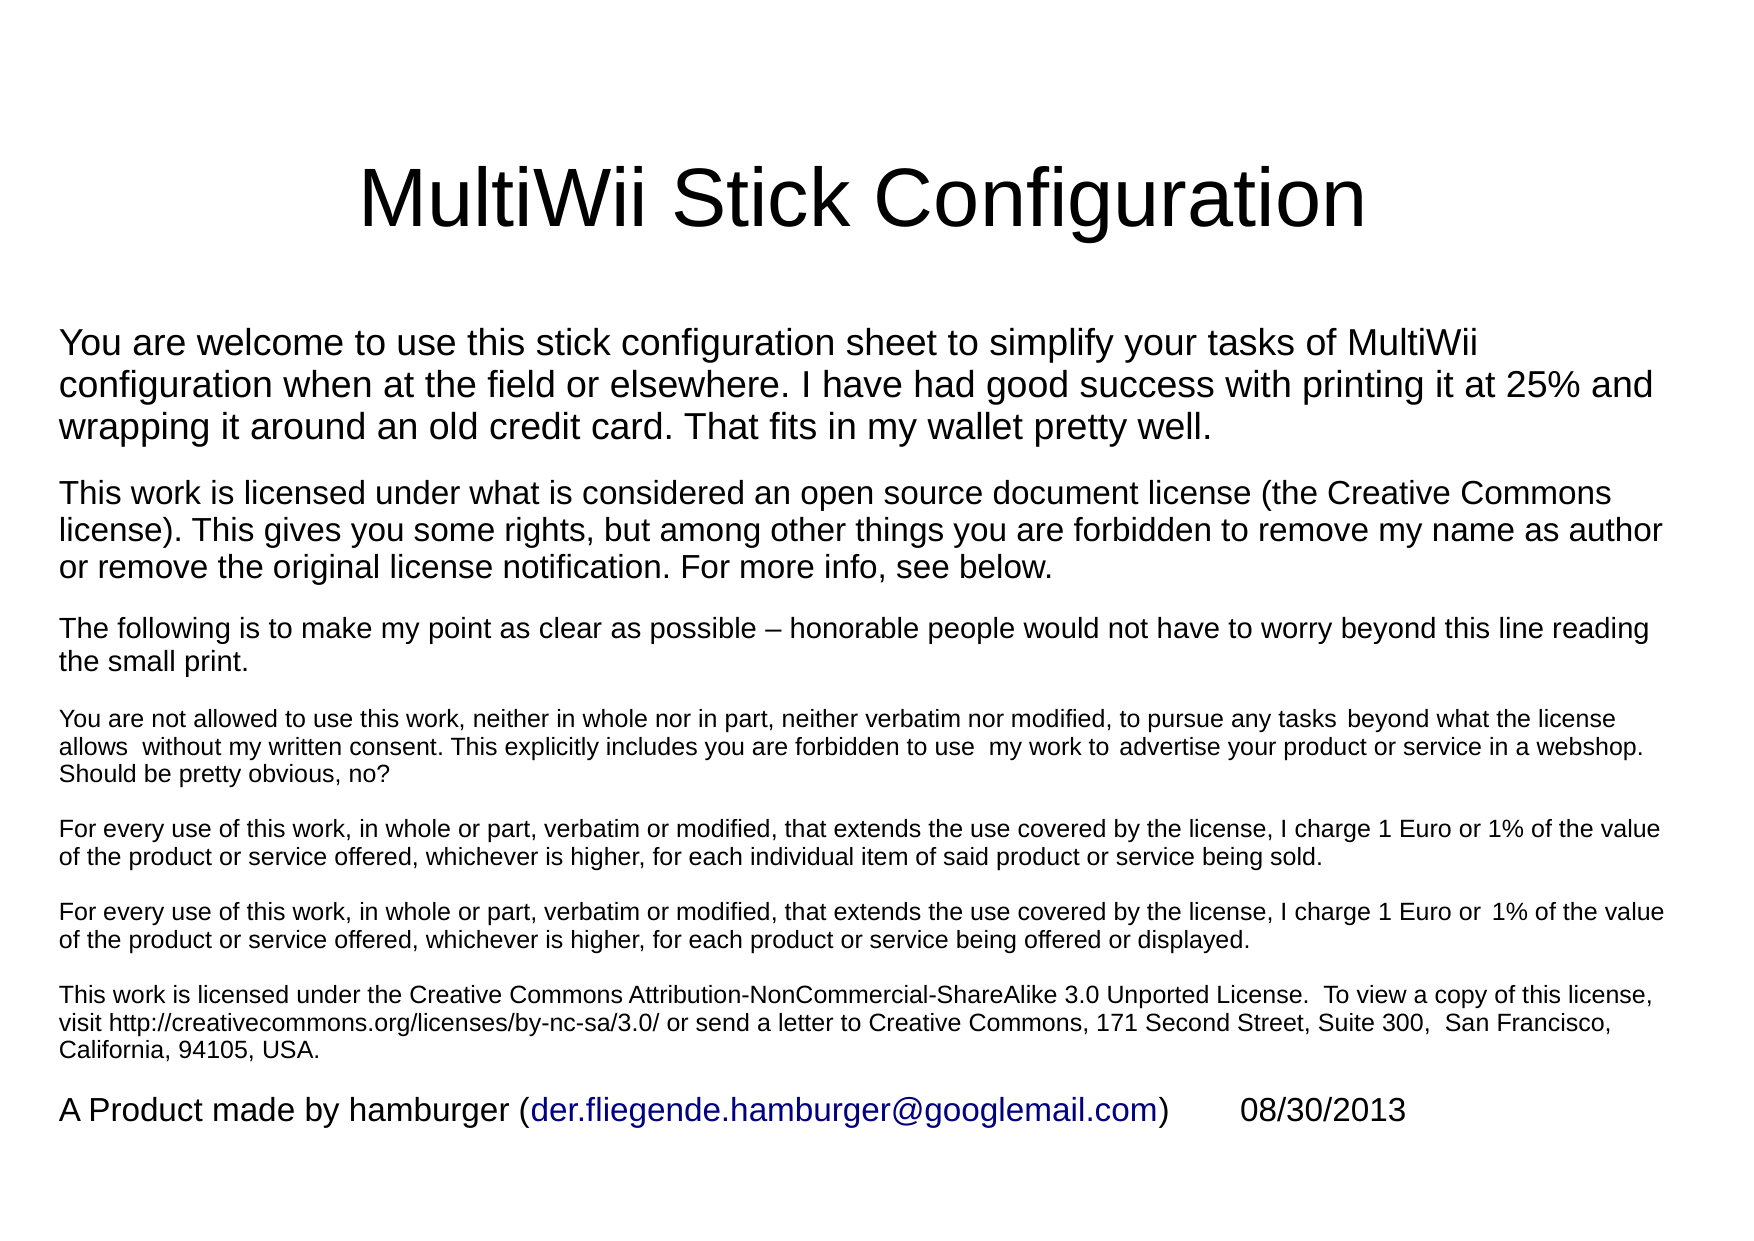

# MultiWii Stick Configuration
You are welcome to use this stick configuration sheet to simplify your tasks of MultiWii configuration when at the field or elsewhere. I have had good success with printing it at 25% and wrapping it around an old credit card. That fits in my wallet pretty well.
This work is licensed under what is considered an open source document license (the Creative Commons license). This gives you some rights, but among other things you are forbidden to remove my name as author or remove the original license notification. For more info, see below.
The following is to make my point as clear as possible – honorable people would not have to worry beyond this line reading the small print.
You are not allowed to use this work, neither in whole nor in part, neither verbatim nor modified, to pursue any tasks beyond what the license allows without my written consent. This explicitly includes you are forbidden to use my work to advertise your product or service in a webshop. Should be pretty obvious, no?
For every use of this work, in whole or part, verbatim or modified, that extends the use covered by the license, I charge 1 Euro or 1% of the value of the product or service offered, whichever is higher, for each individual item of said product or service being sold.
For every use of this work, in whole or part, verbatim or modified, that extends the use covered by the license, I charge 1 Euro or 1% of the value of the product or service offered, whichever is higher, for each product or service being offered or displayed.
This work is licensed under the Creative Commons Attribution-NonCommercial-ShareAlike 3.0 Unported License. To view a copy of this license, visit http://creativecommons.org/licenses/by-nc-sa/3.0/ or send a letter to Creative Commons, 171 Second Street, Suite 300, San Francisco, California, 94105, USA.
A Product made by hamburger (der.fliegende.hamburger@googlemail.com)	08/30/2013